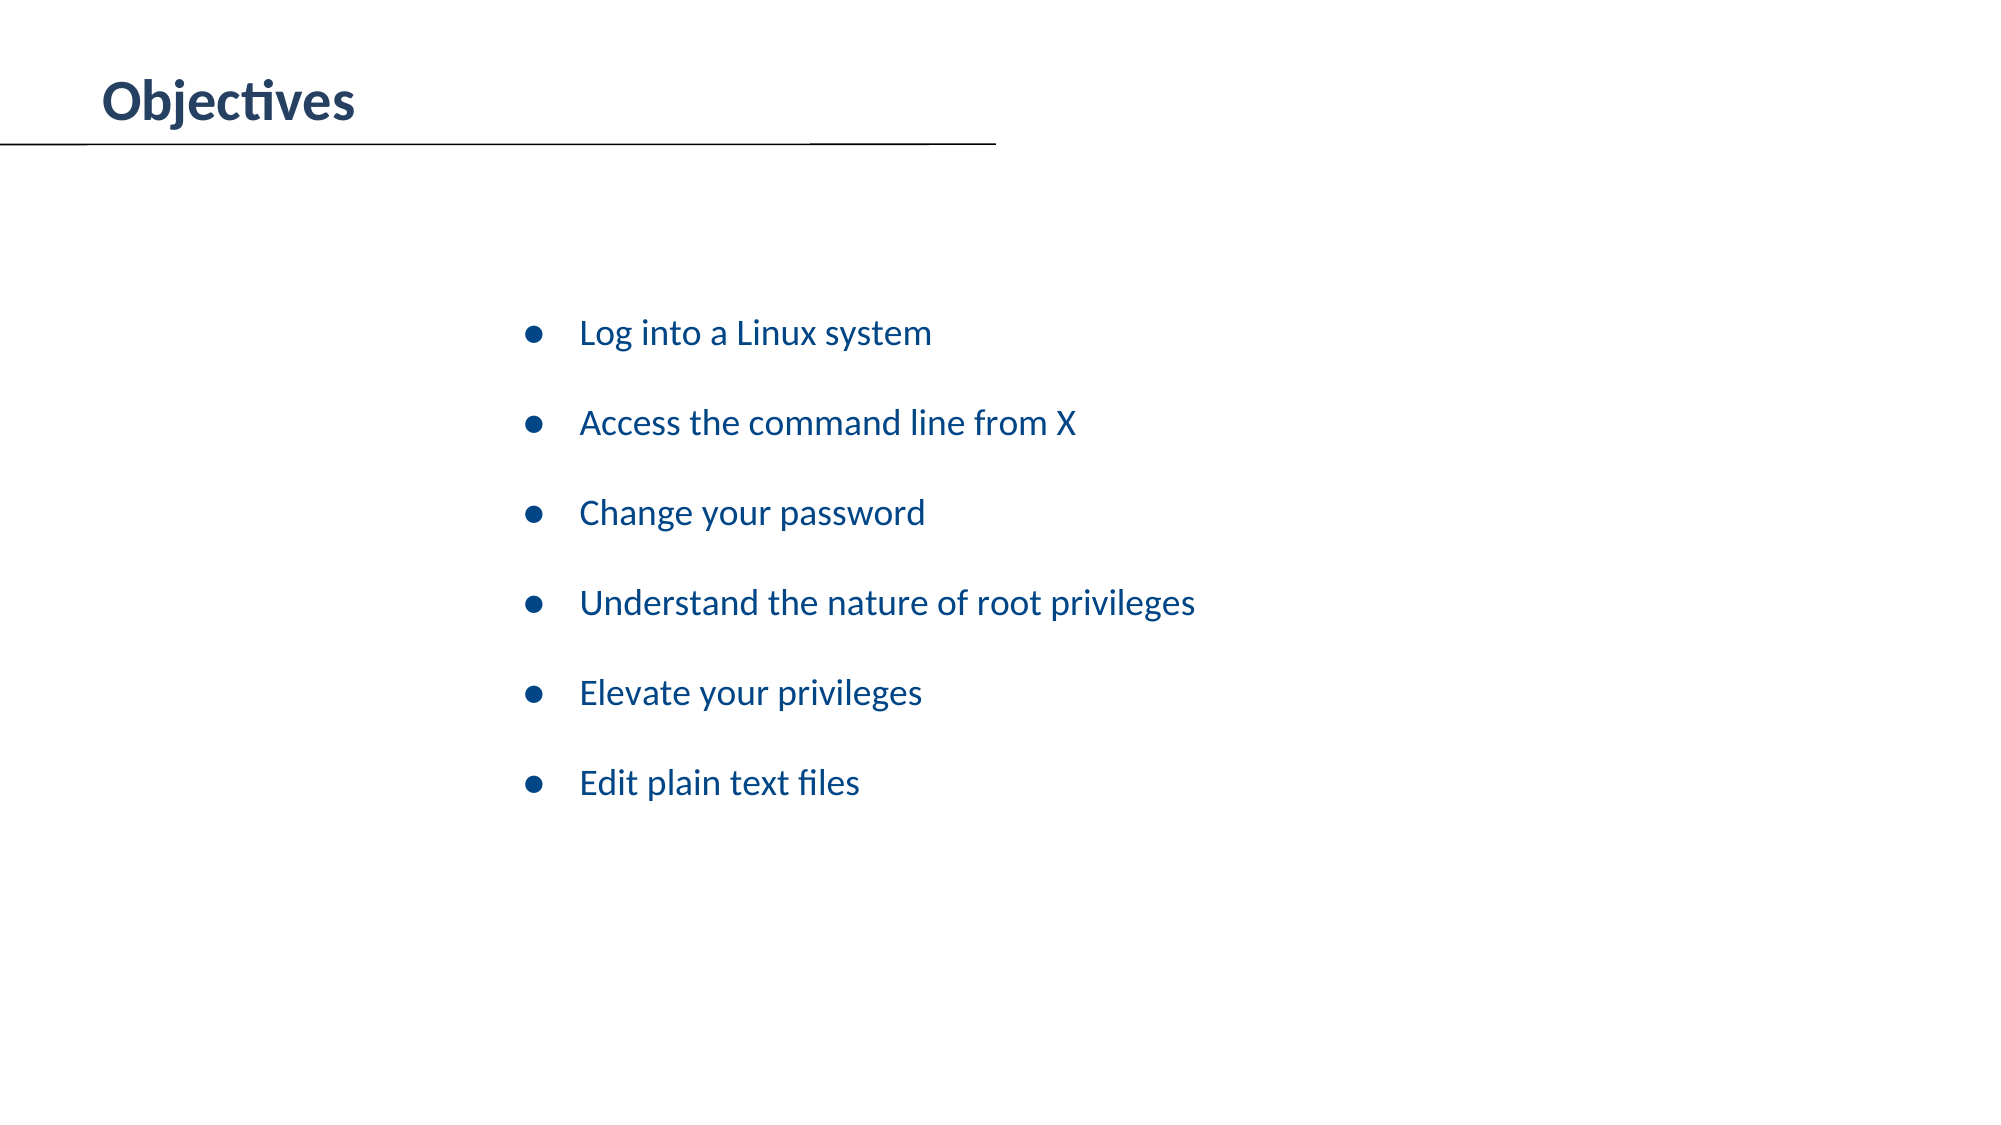

Objectives
 ● Log into a Linux system
 ● Access the command line from X
 ● Change your password
 ● Understand the nature of root privileges
 ● Elevate your privileges
 ● Edit plain text files